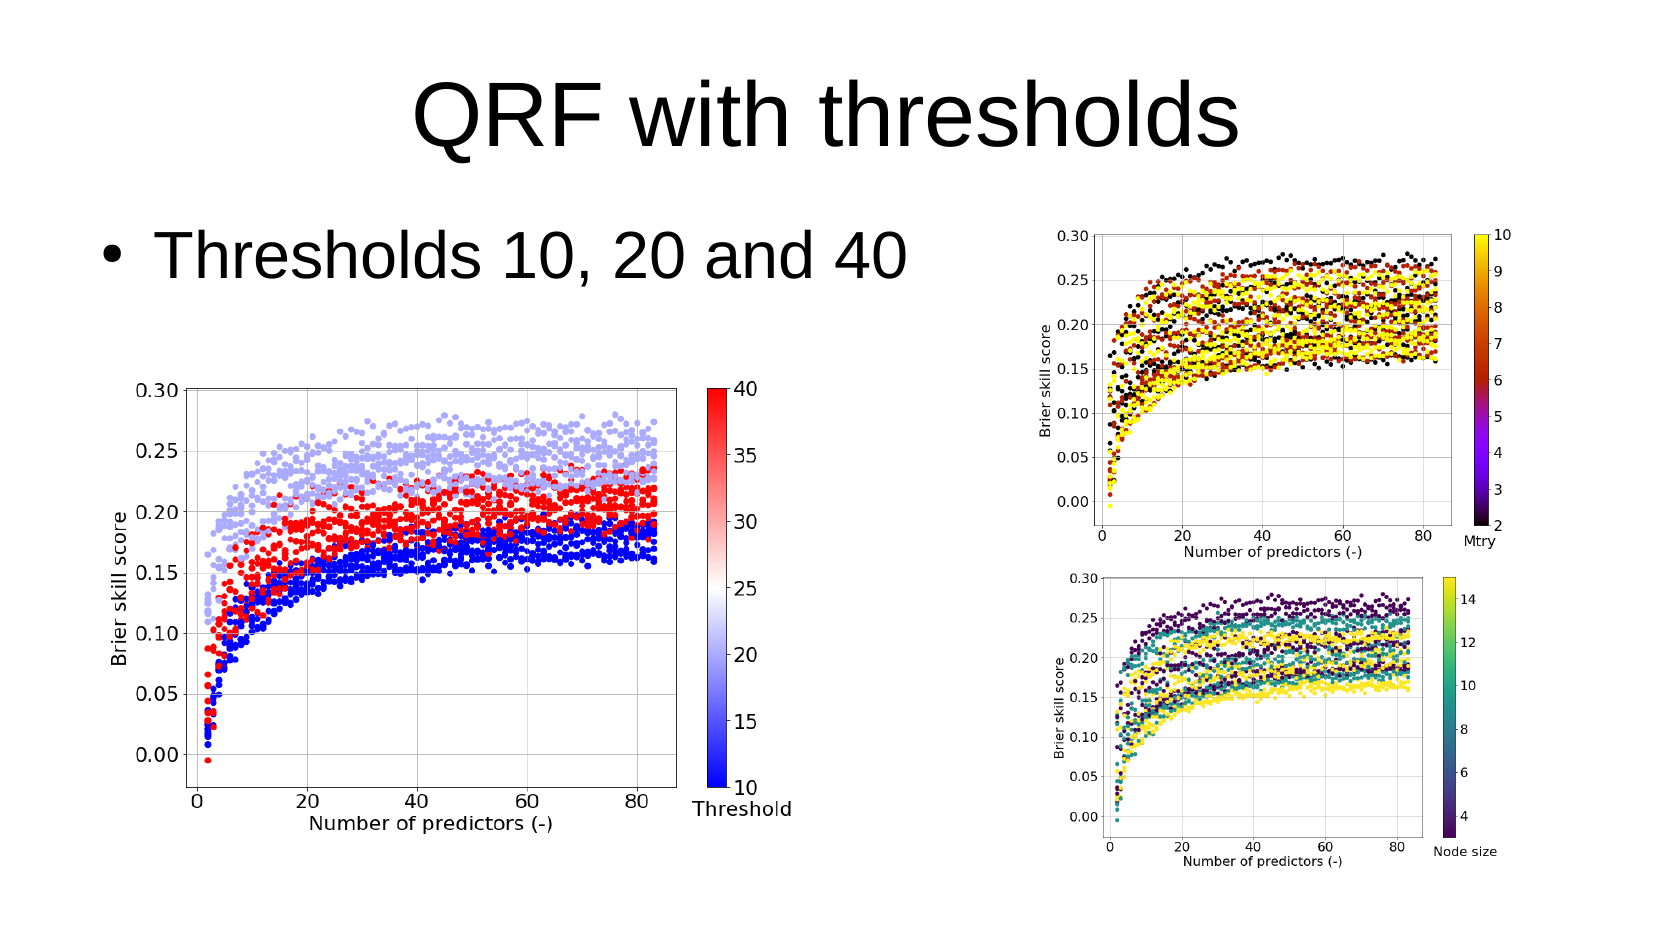

# QRF with thresholds
Thresholds 10, 20 and 40